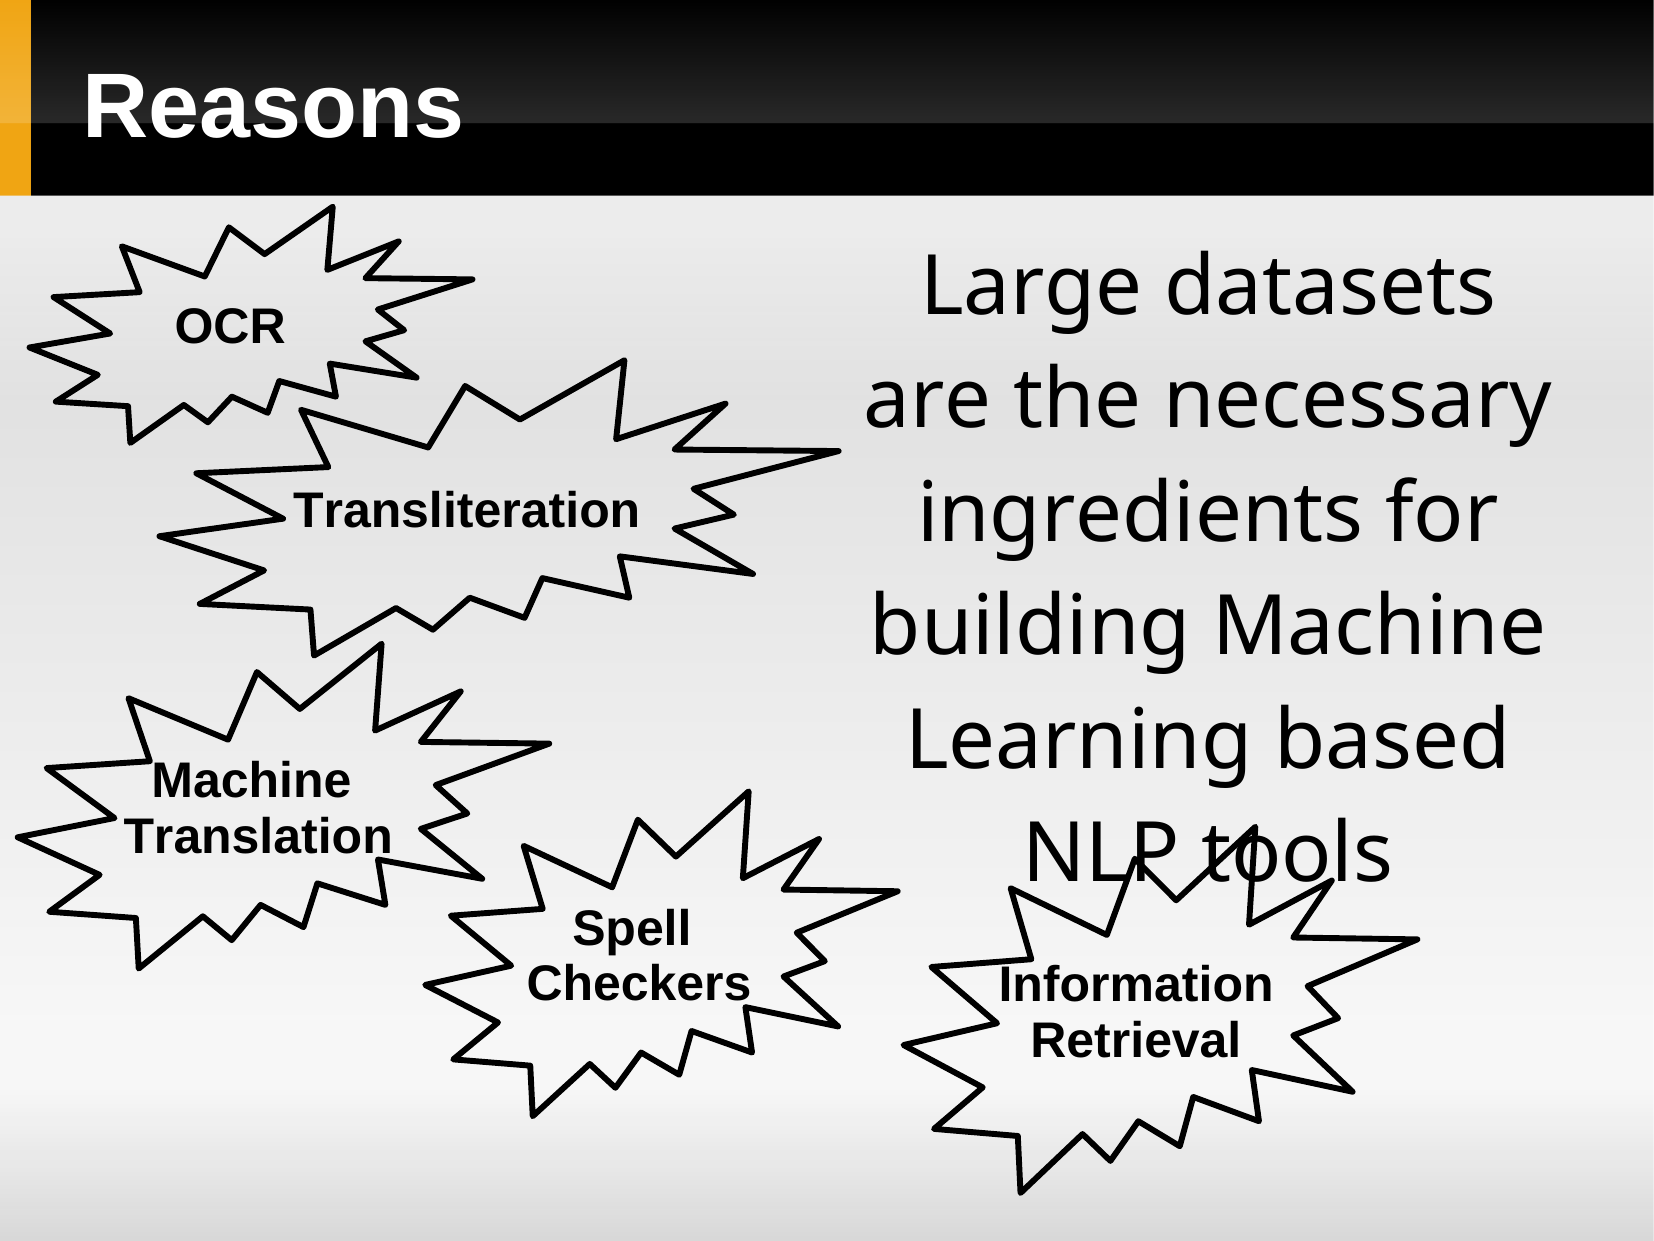

# Reasons
OCR
Large datasets are the necessary ingredients for building Machine Learning based NLP tools
Transliteration
Machine
Translation
Spell
Checkers
Information
Retrieval